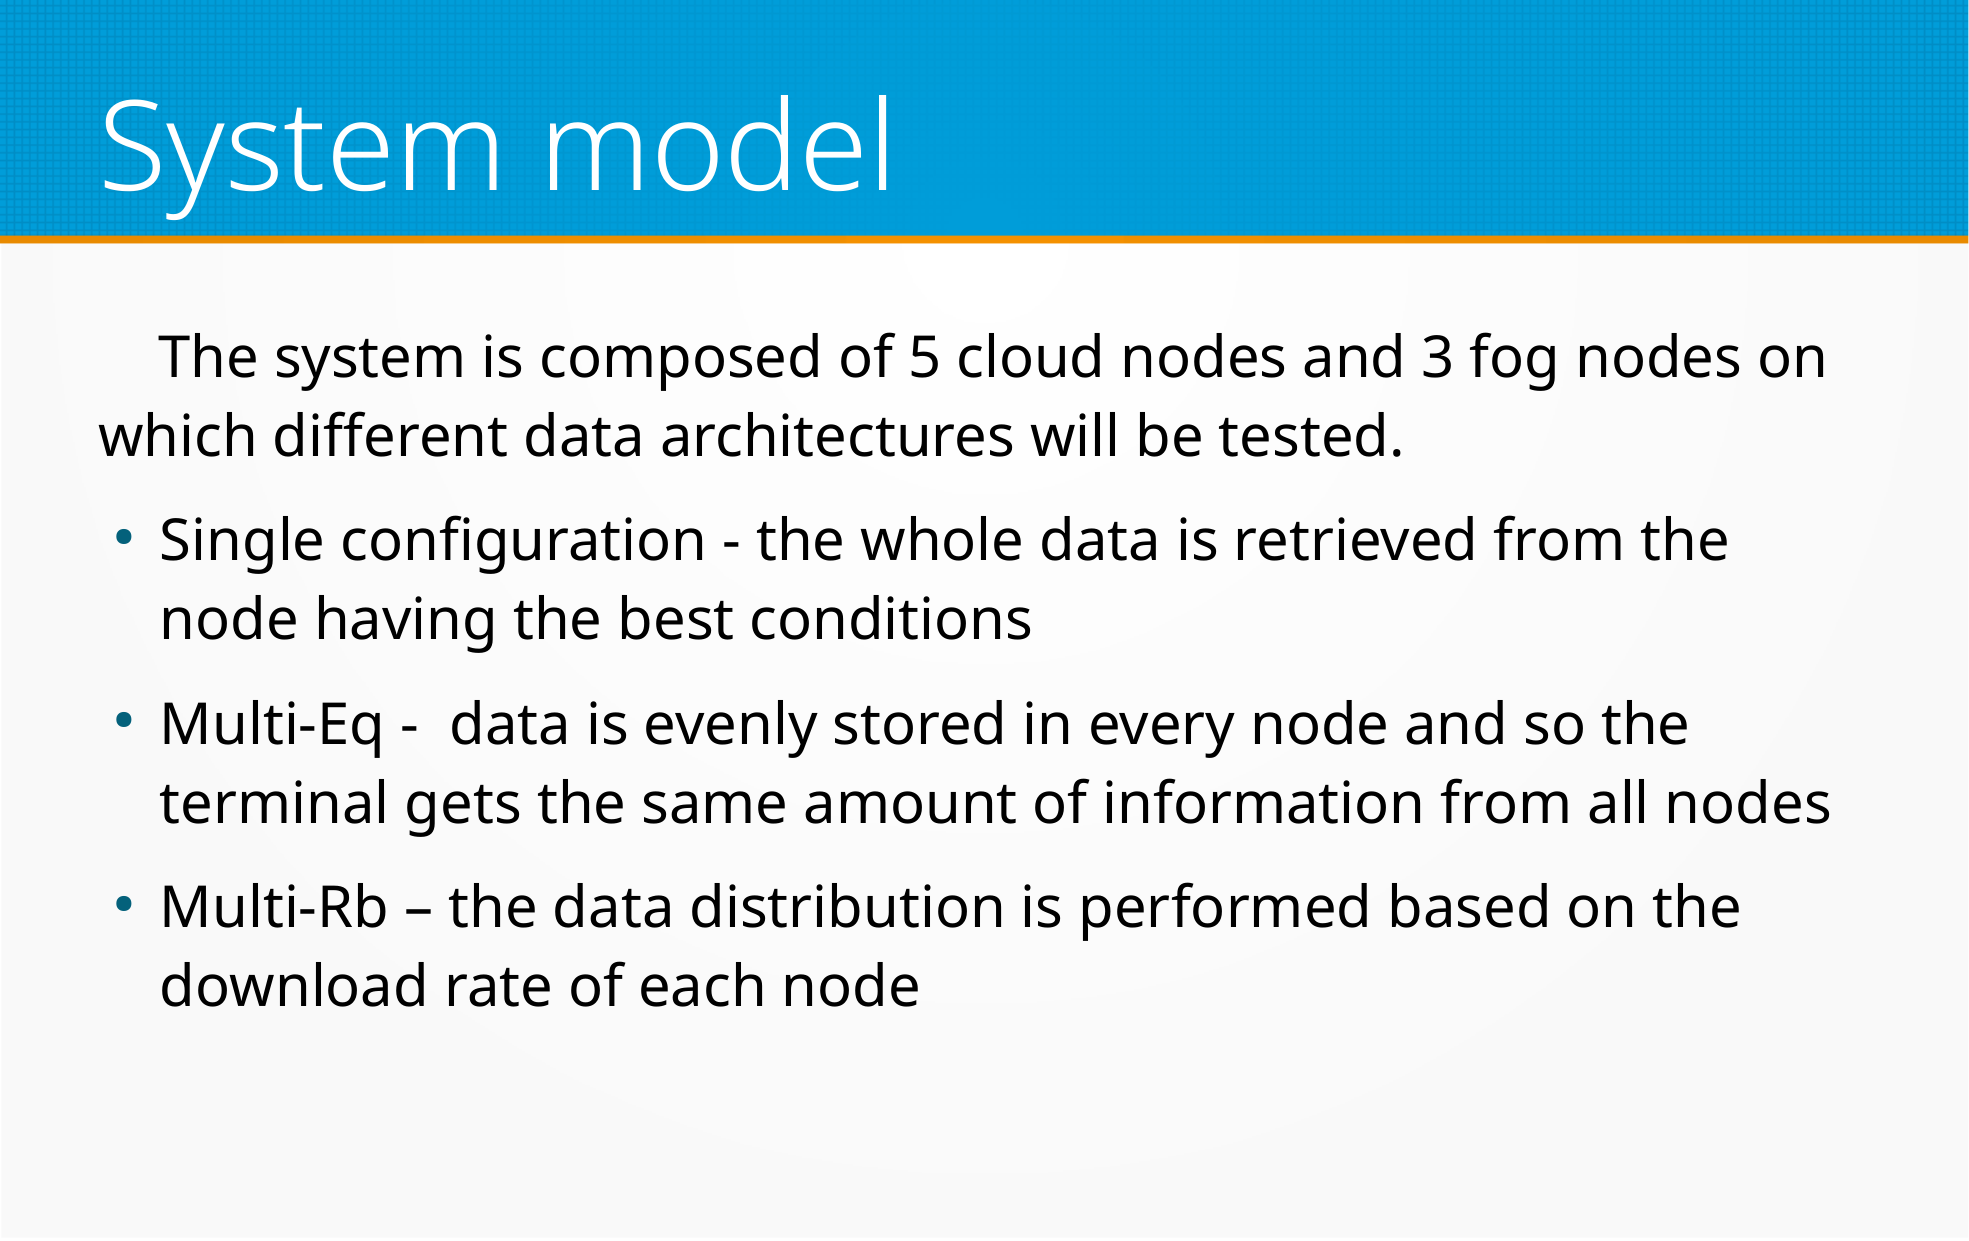

# System model
 The system is composed of 5 cloud nodes and 3 fog nodes on which different data architectures will be tested.
Single configuration - the whole data is retrieved from the node having the best conditions
Multi-Eq - data is evenly stored in every node and so the terminal gets the same amount of information from all nodes
Multi-Rb – the data distribution is performed based on the download rate of each node